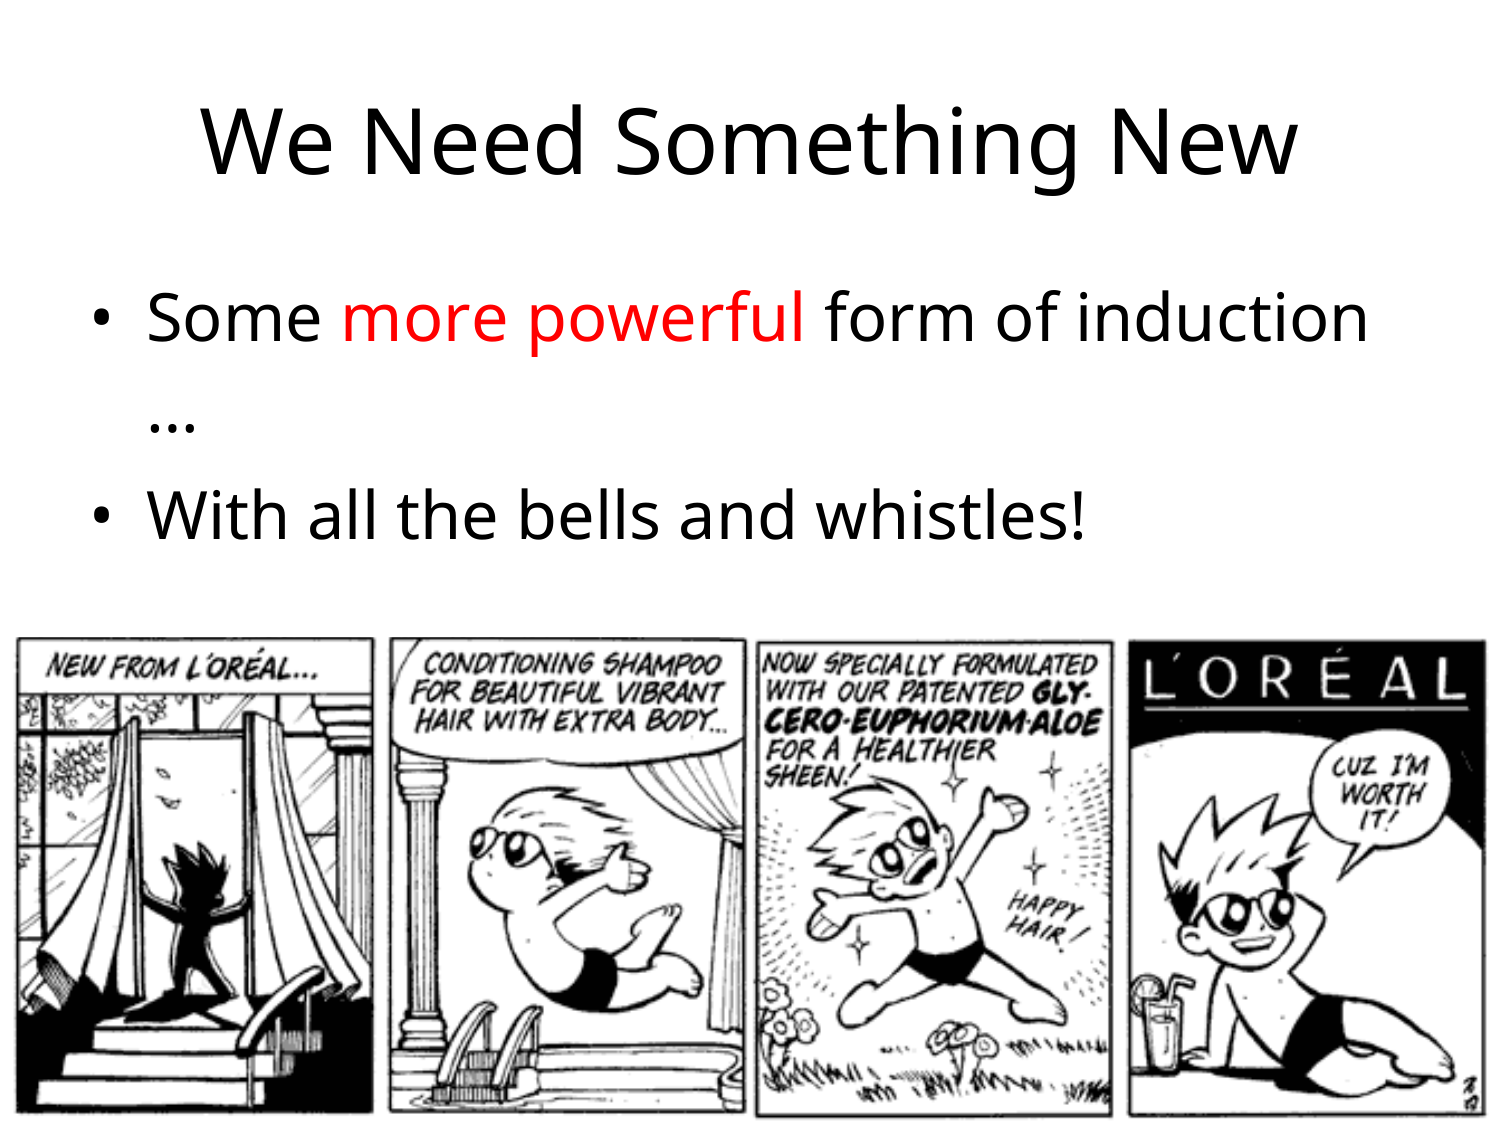

# We Need Something New
Some more powerful form of induction …
With all the bells and whistles!
27